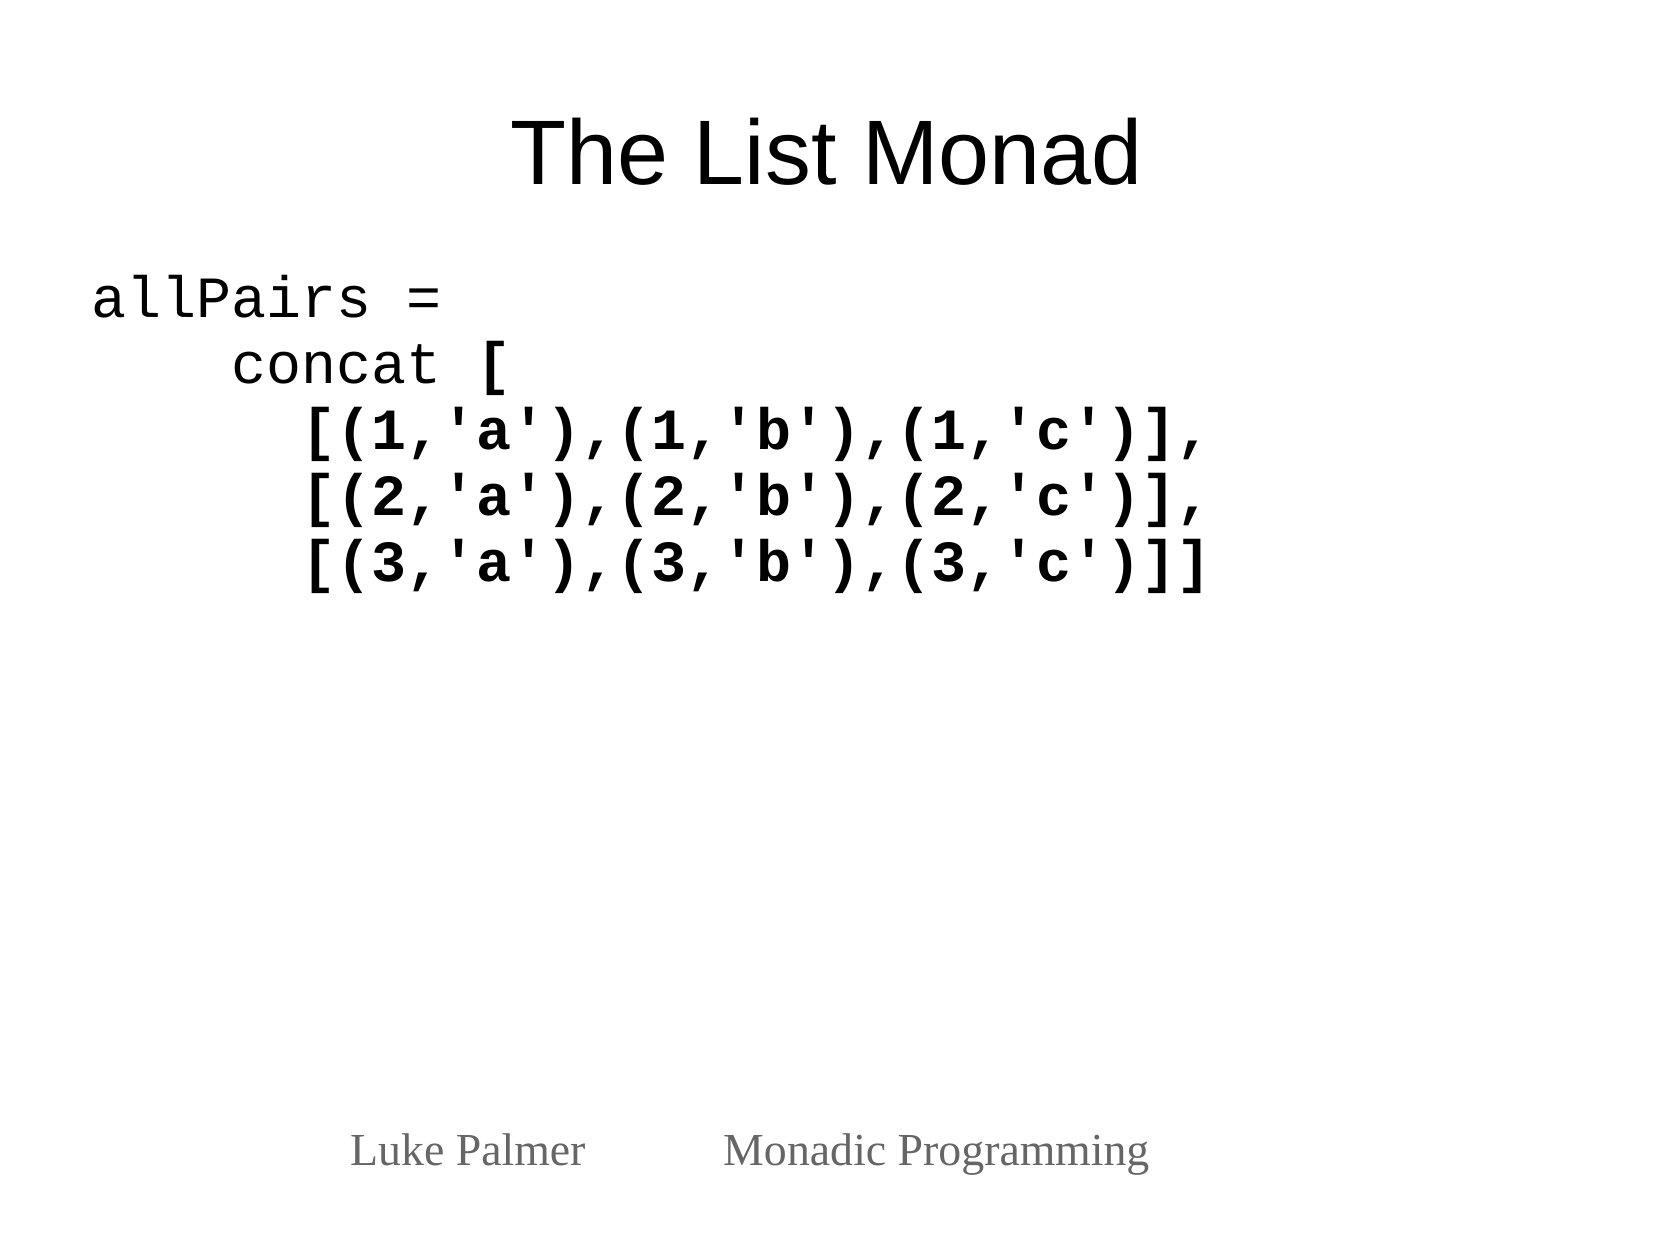

# The List Monad
allPairs =
 concat [
 [(1,'a'),(1,'b'),(1,'c')],
 [(2,'a'),(2,'b'),(2,'c')],
 [(3,'a'),(3,'b'),(3,'c')]]